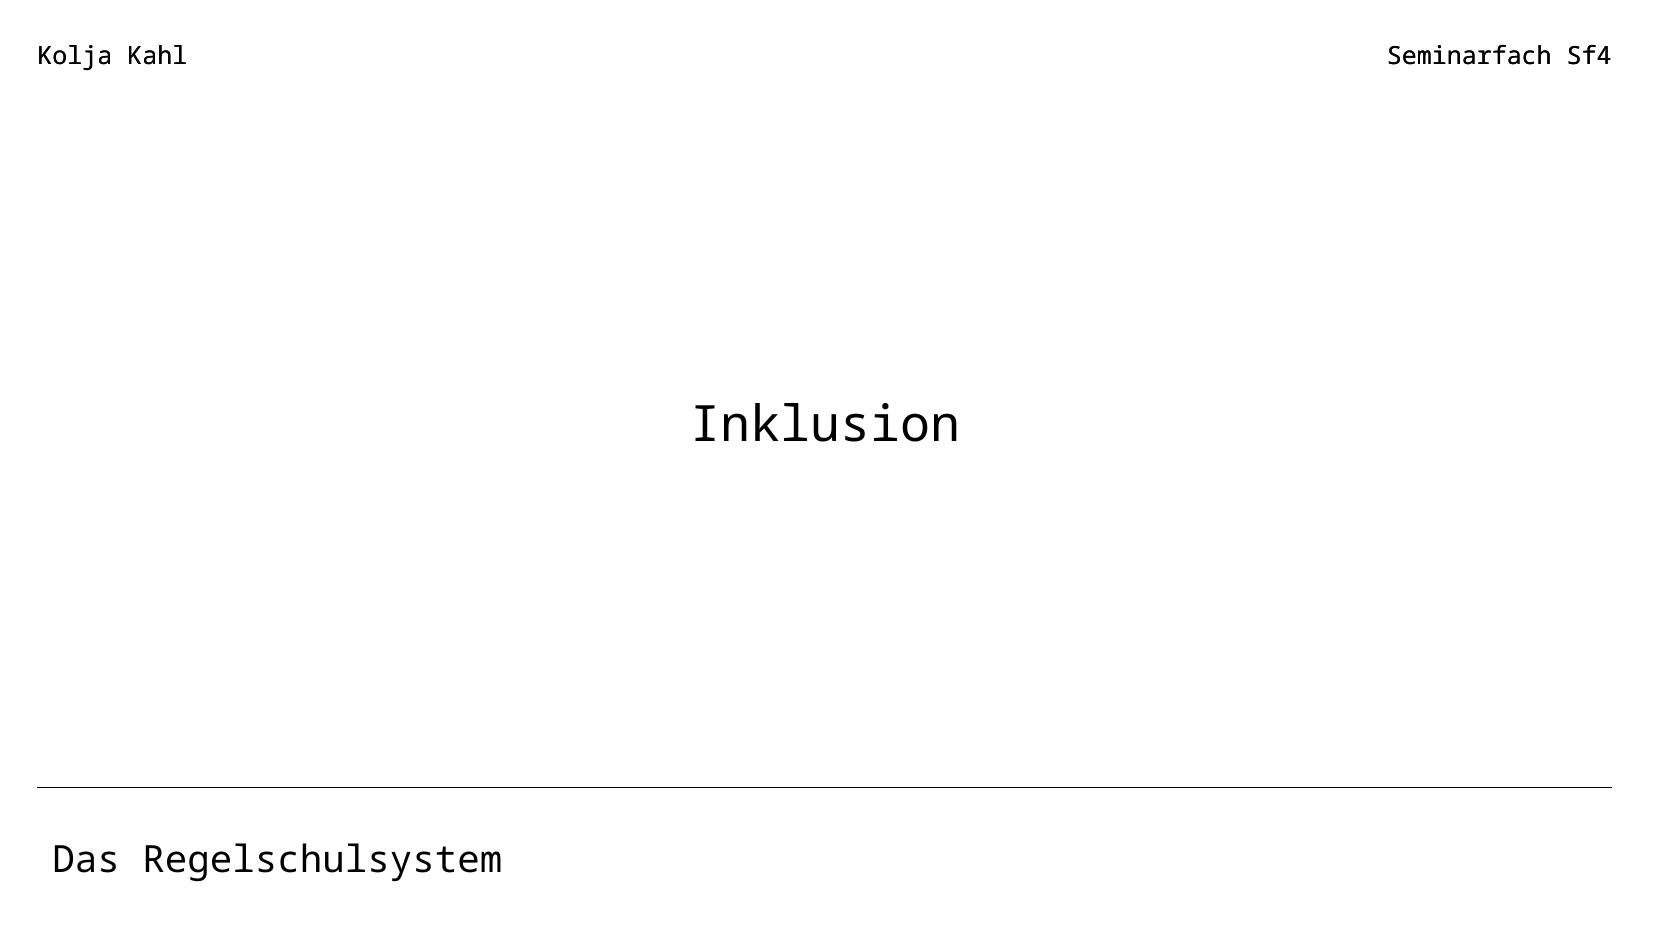

Kolja Kahl
Seminarfach Sf4
Kolja Kahl
Seminarfach Sf4
Inklusion
Das Regelschulsystem